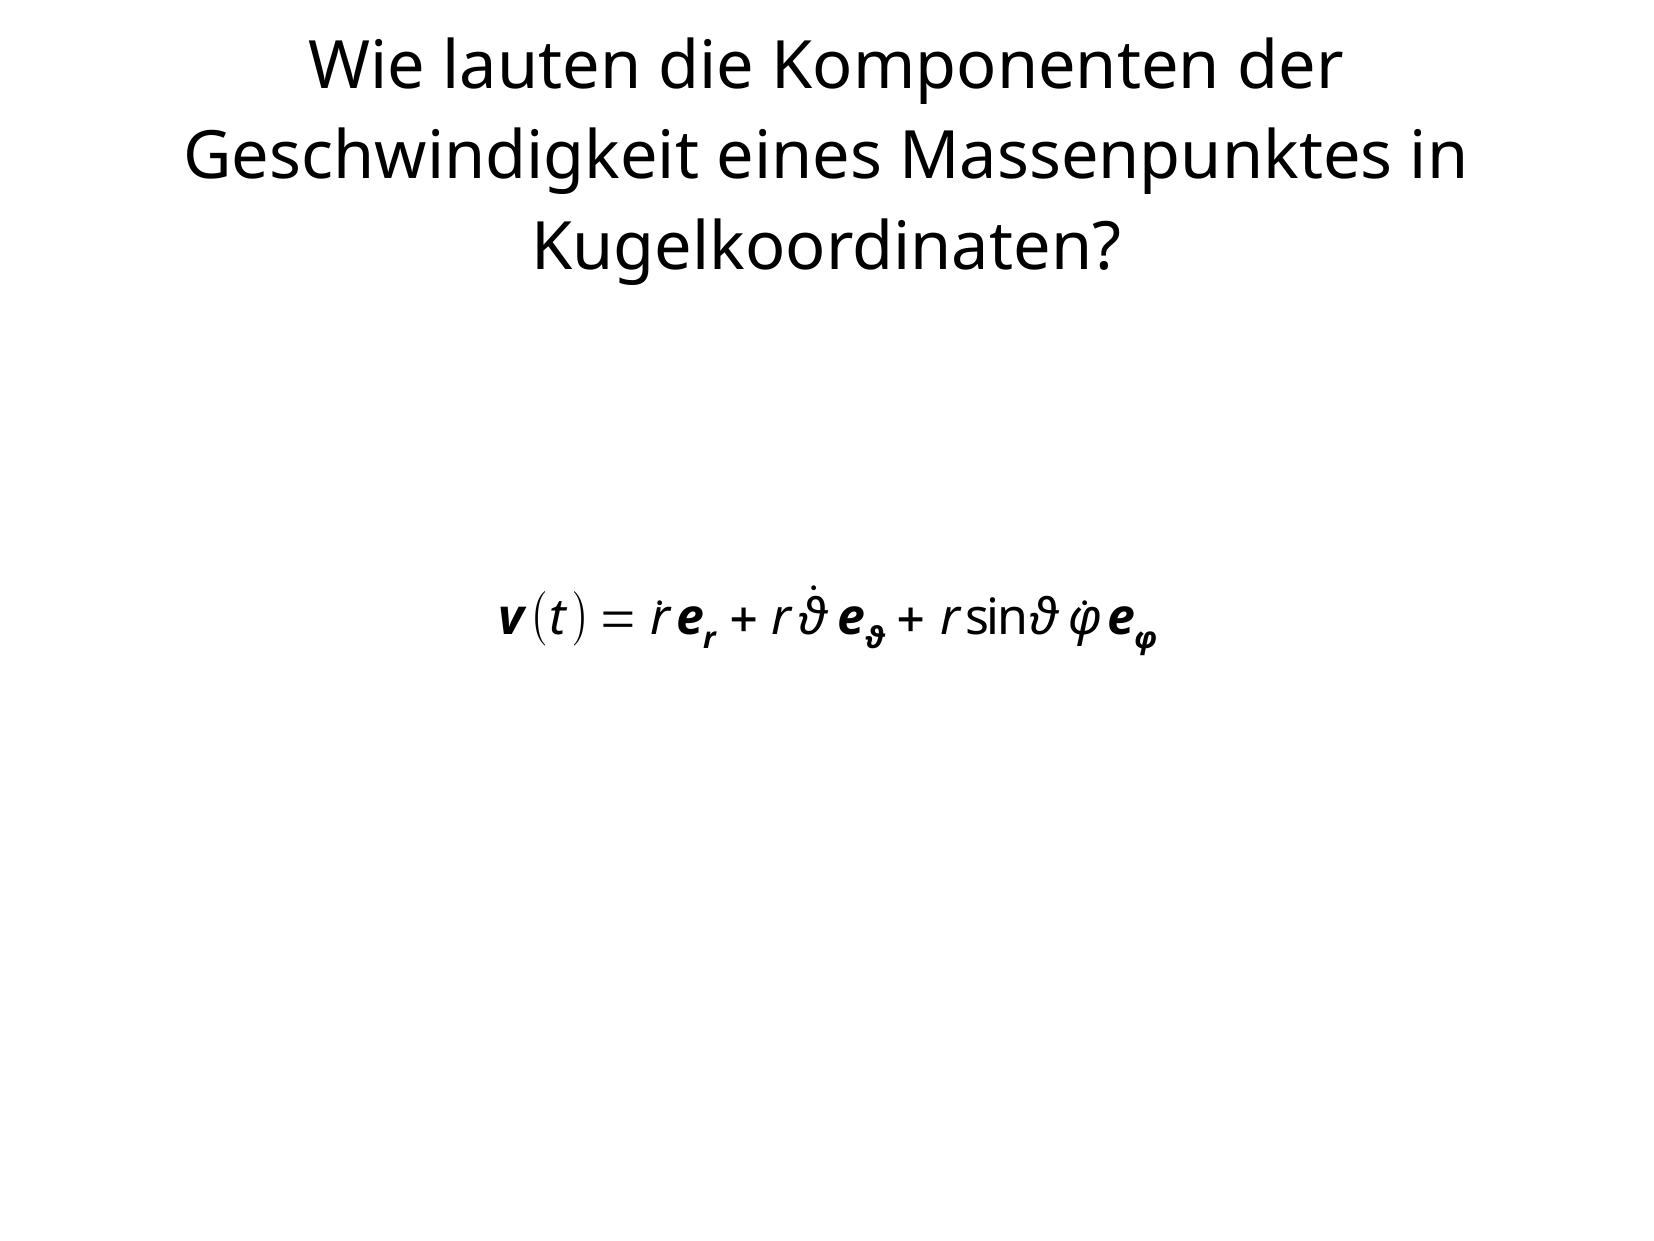

# Wie lauten die Komponenten der Geschwindigkeit eines Massenpunktes in Kugelkoordinaten?